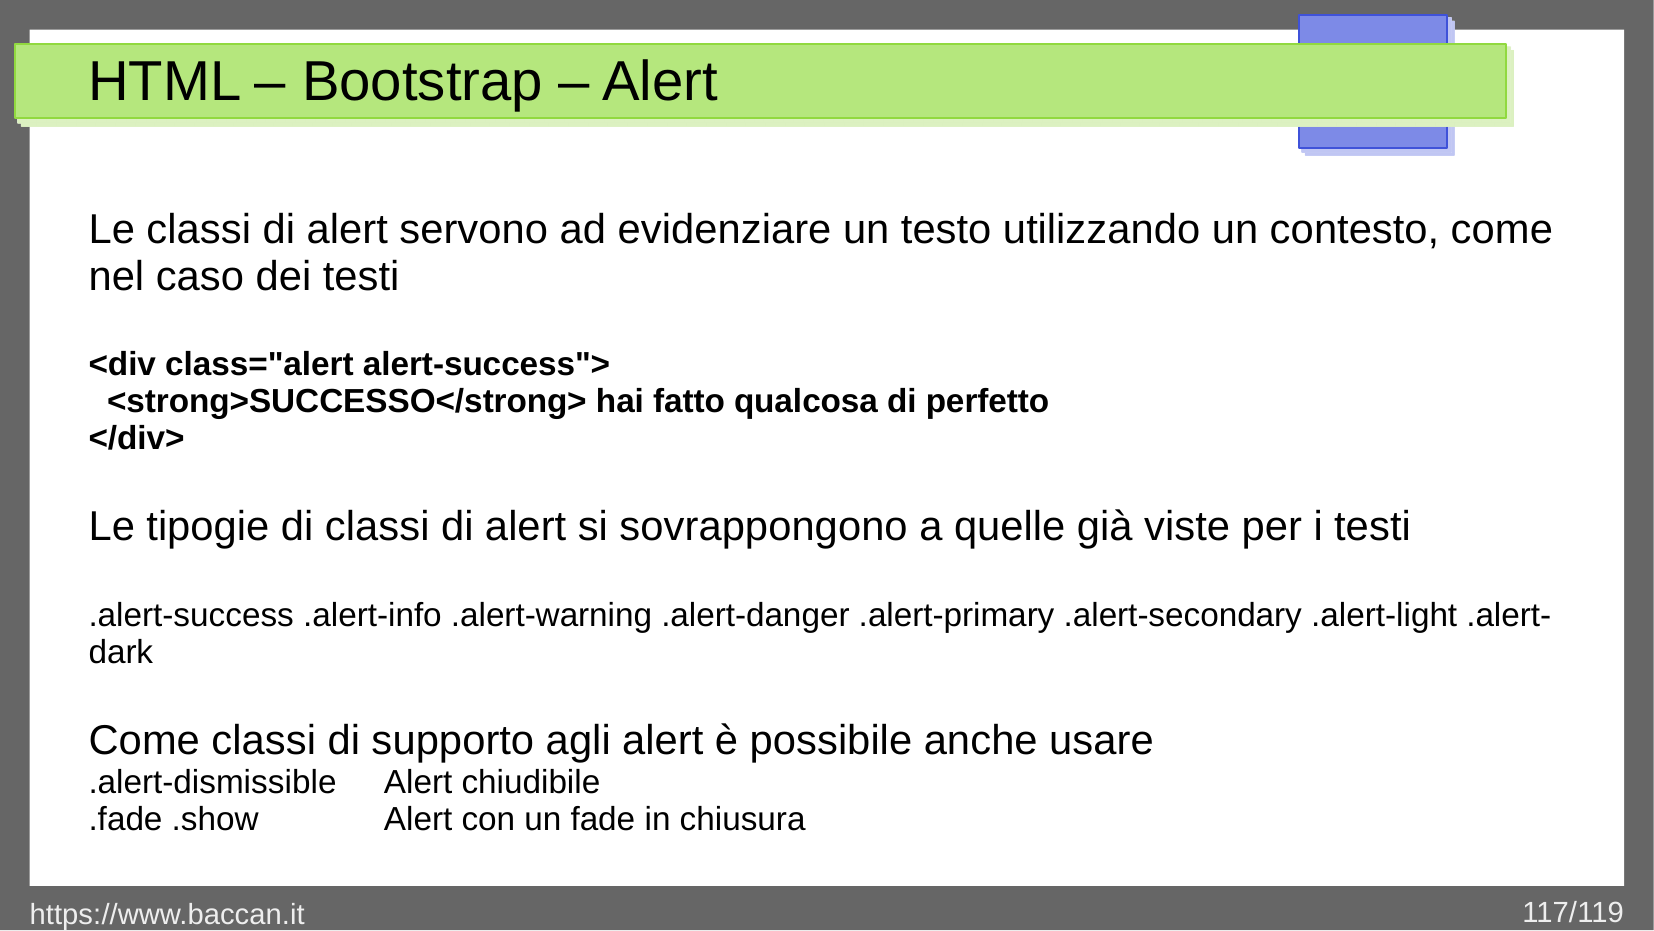

# HTML – Bootstrap – Alert
Le classi di alert servono ad evidenziare un testo utilizzando un contesto, come nel caso dei testi
<div class="alert alert-success">
 <strong>SUCCESSO</strong> hai fatto qualcosa di perfetto
</div>
Le tipogie di classi di alert si sovrappongono a quelle già viste per i testi
.alert-success .alert-info .alert-warning .alert-danger .alert-primary .alert-secondary .alert-light .alert-dark
Come classi di supporto agli alert è possibile anche usare
.alert-dismissible	Alert chiudibile
.fade .show		Alert con un fade in chiusura
117
https://www.baccan.it